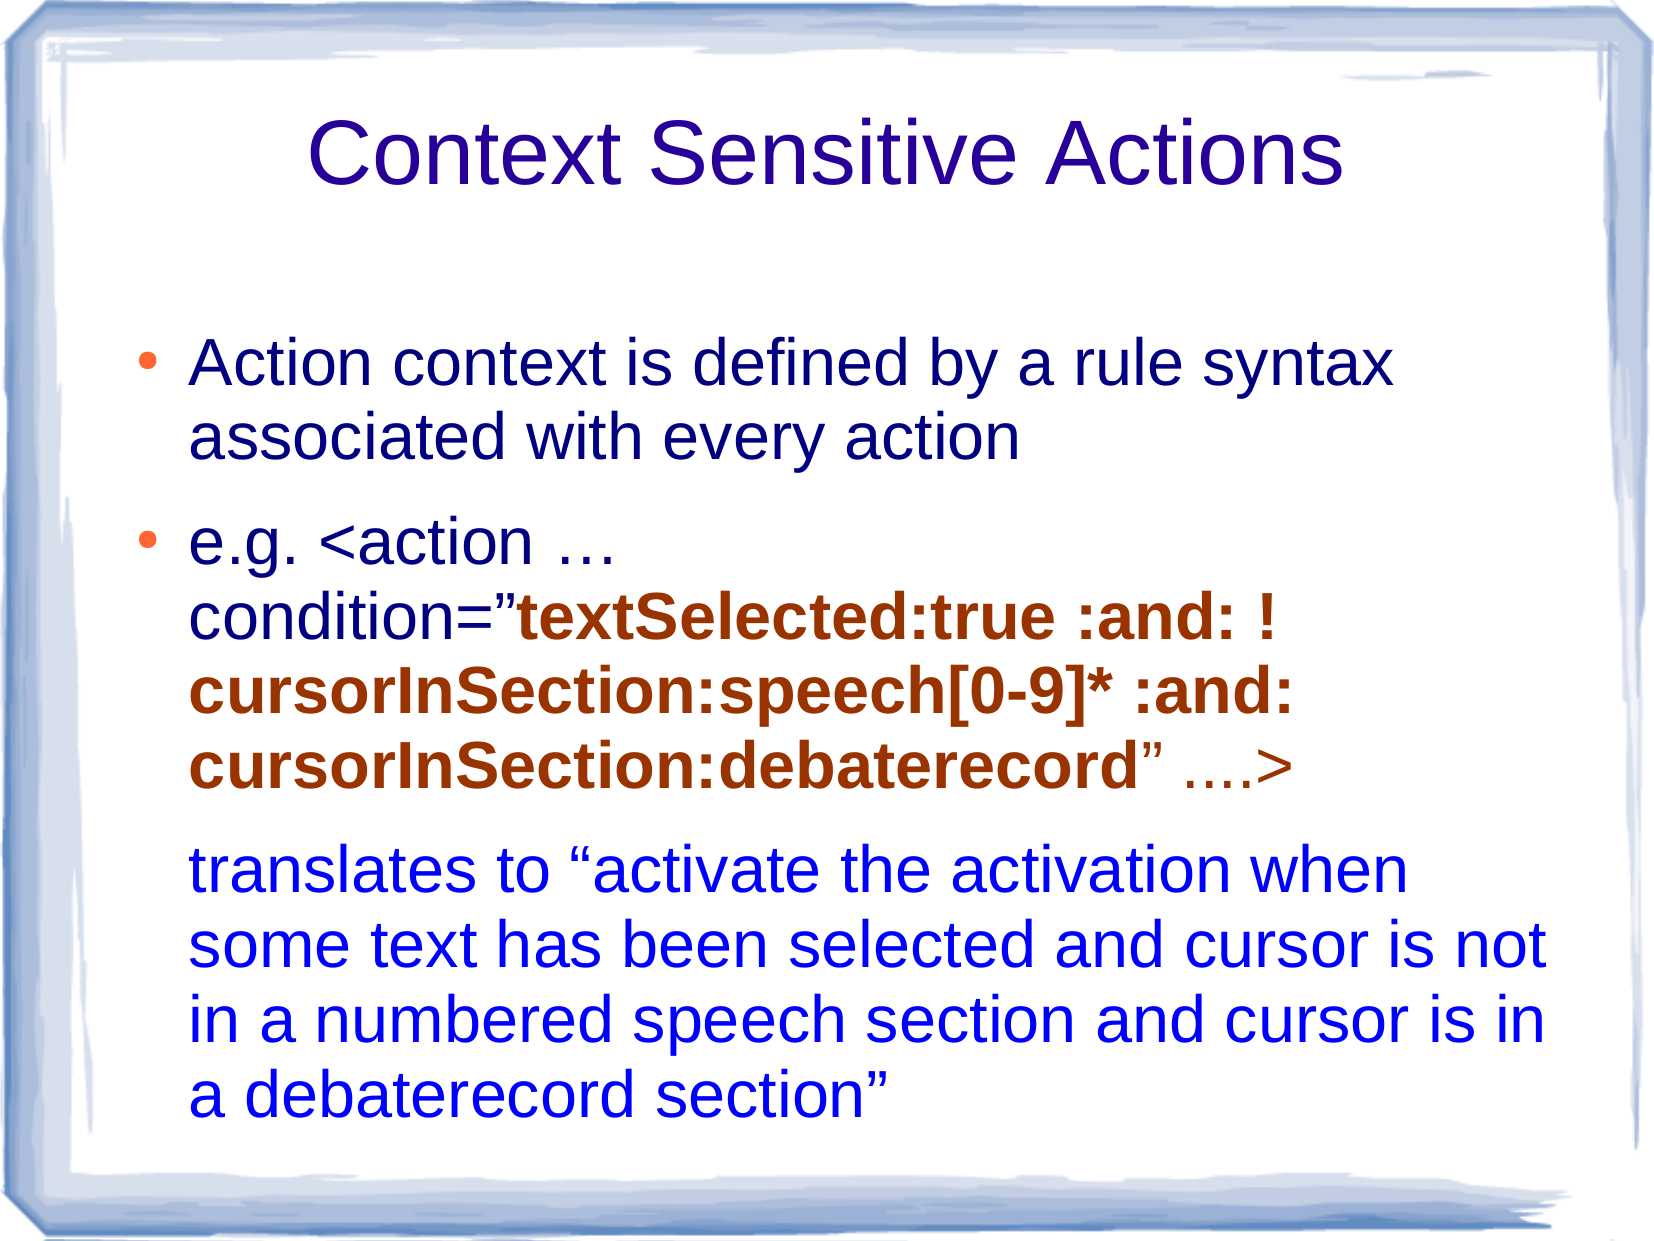

# Context Sensitive Actions
Action context is defined by a rule syntax associated with every action
e.g. <action … condition=”textSelected:true :and: !cursorInSection:speech[0-9]* :and: cursorInSection:debaterecord” ....>
translates to “activate the activation when some text has been selected and cursor is not in a numbered speech section and cursor is in a debaterecord section”